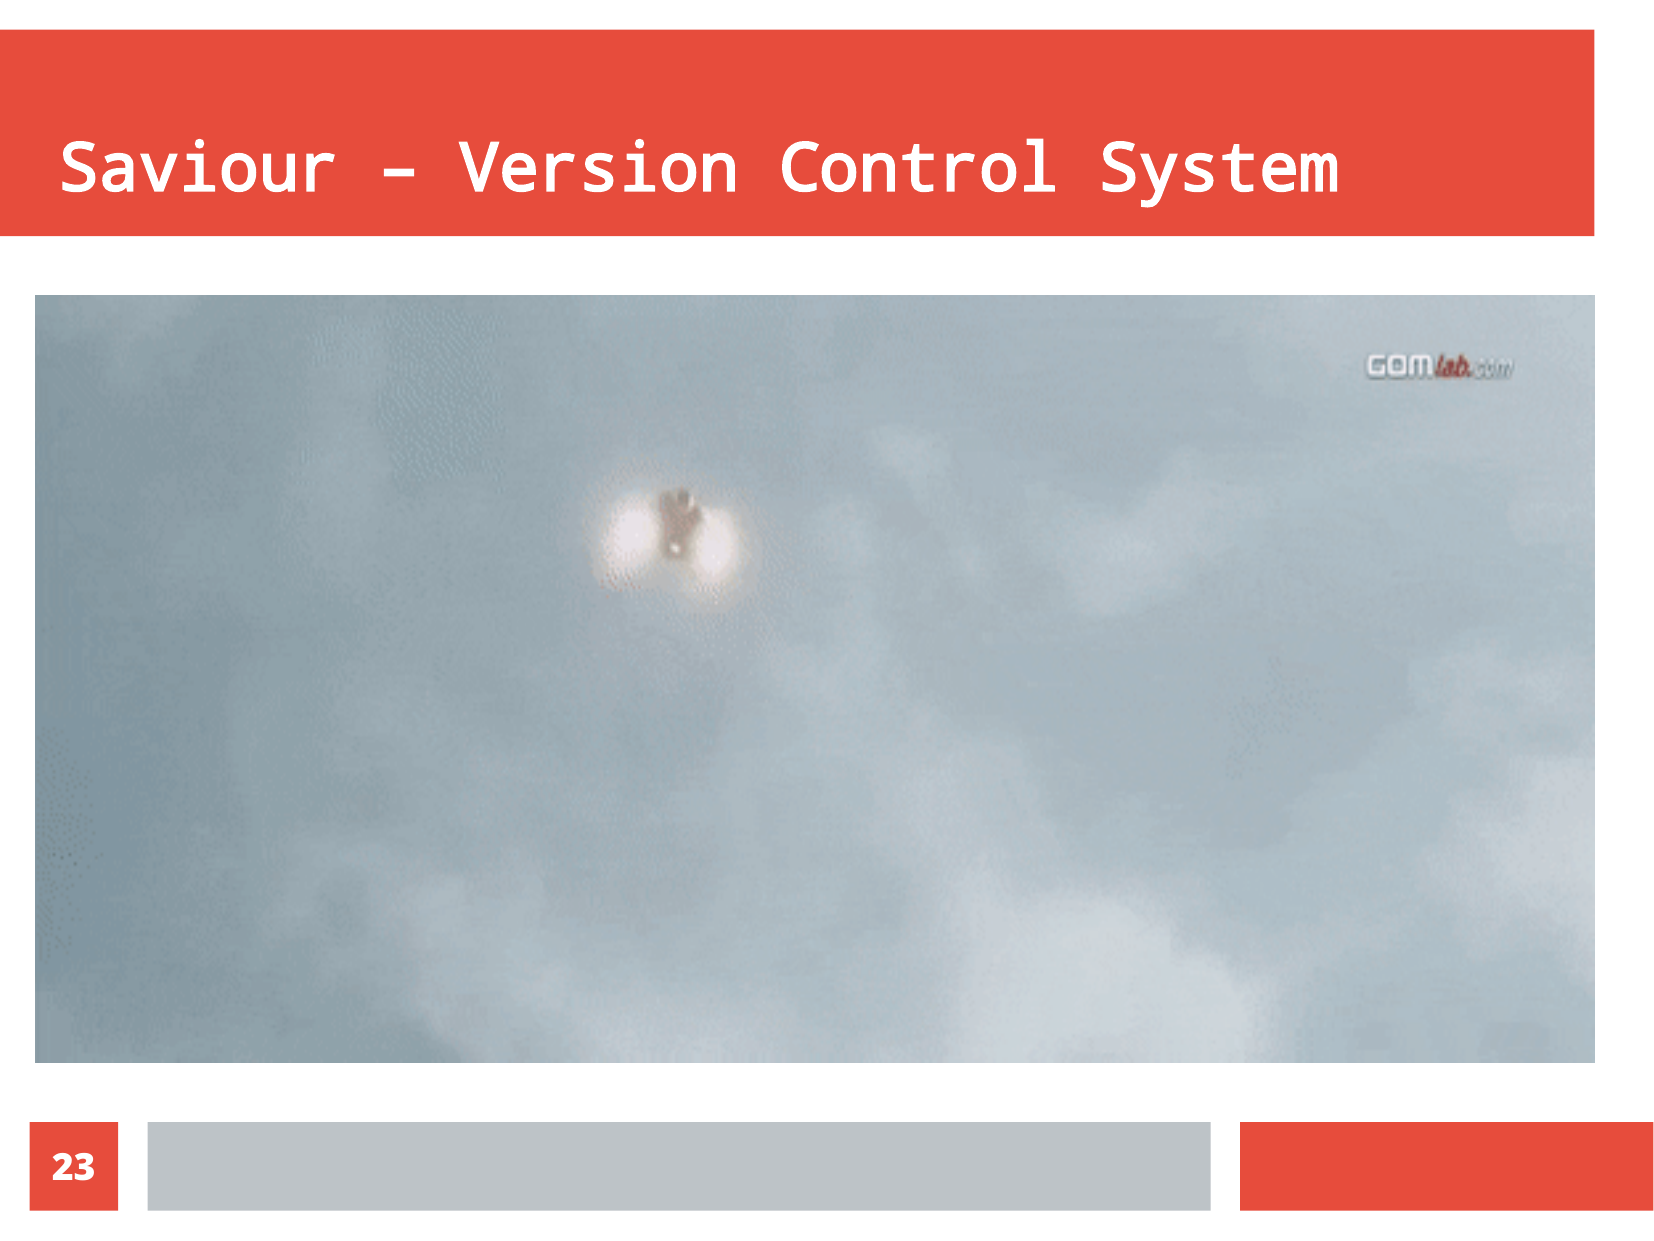

# Saviour – Version Control System
23